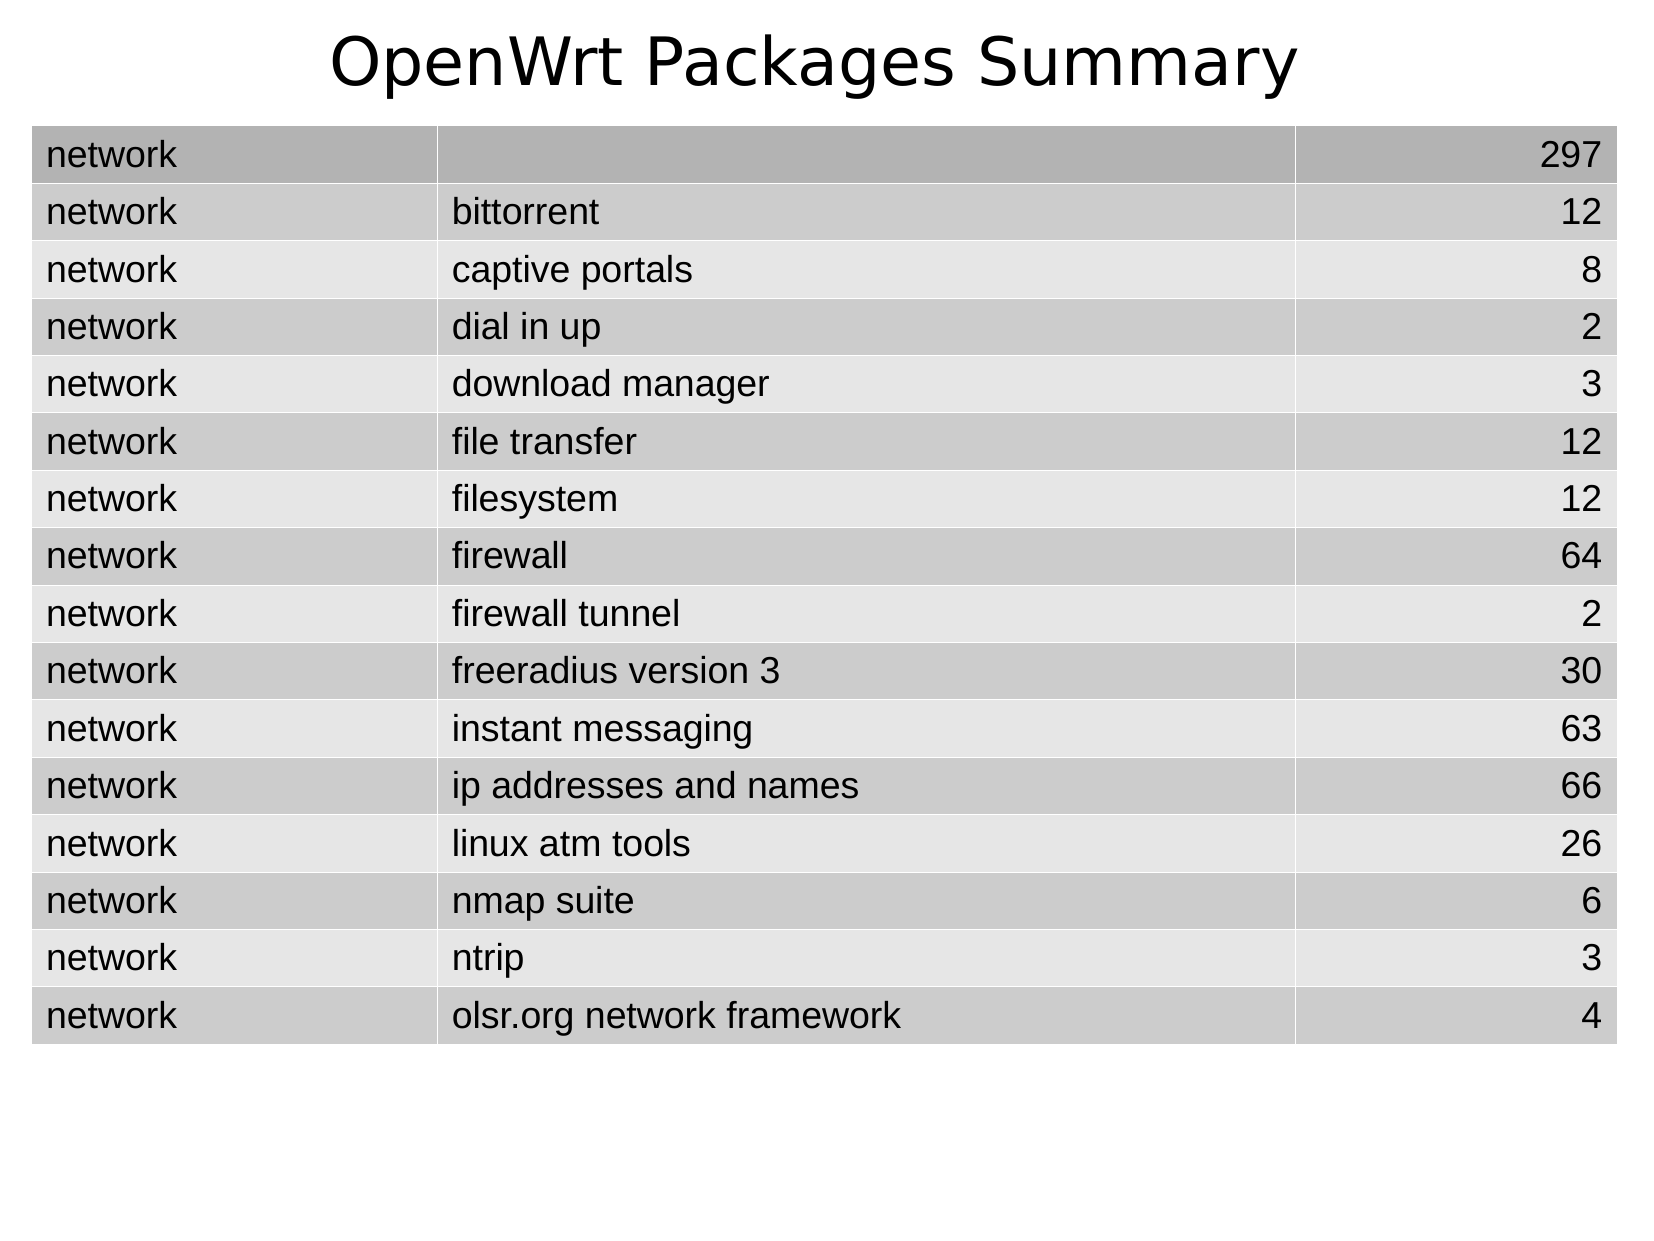

# OpenWrt Packages Summary
| network | | 297 |
| --- | --- | --- |
| network | bittorrent | 12 |
| network | captive portals | 8 |
| network | dial in up | 2 |
| network | download manager | 3 |
| network | file transfer | 12 |
| network | filesystem | 12 |
| network | firewall | 64 |
| network | firewall tunnel | 2 |
| network | freeradius version 3 | 30 |
| network | instant messaging | 63 |
| network | ip addresses and names | 66 |
| network | linux atm tools | 26 |
| network | nmap suite | 6 |
| network | ntrip | 3 |
| network | olsr.org network framework | 4 |